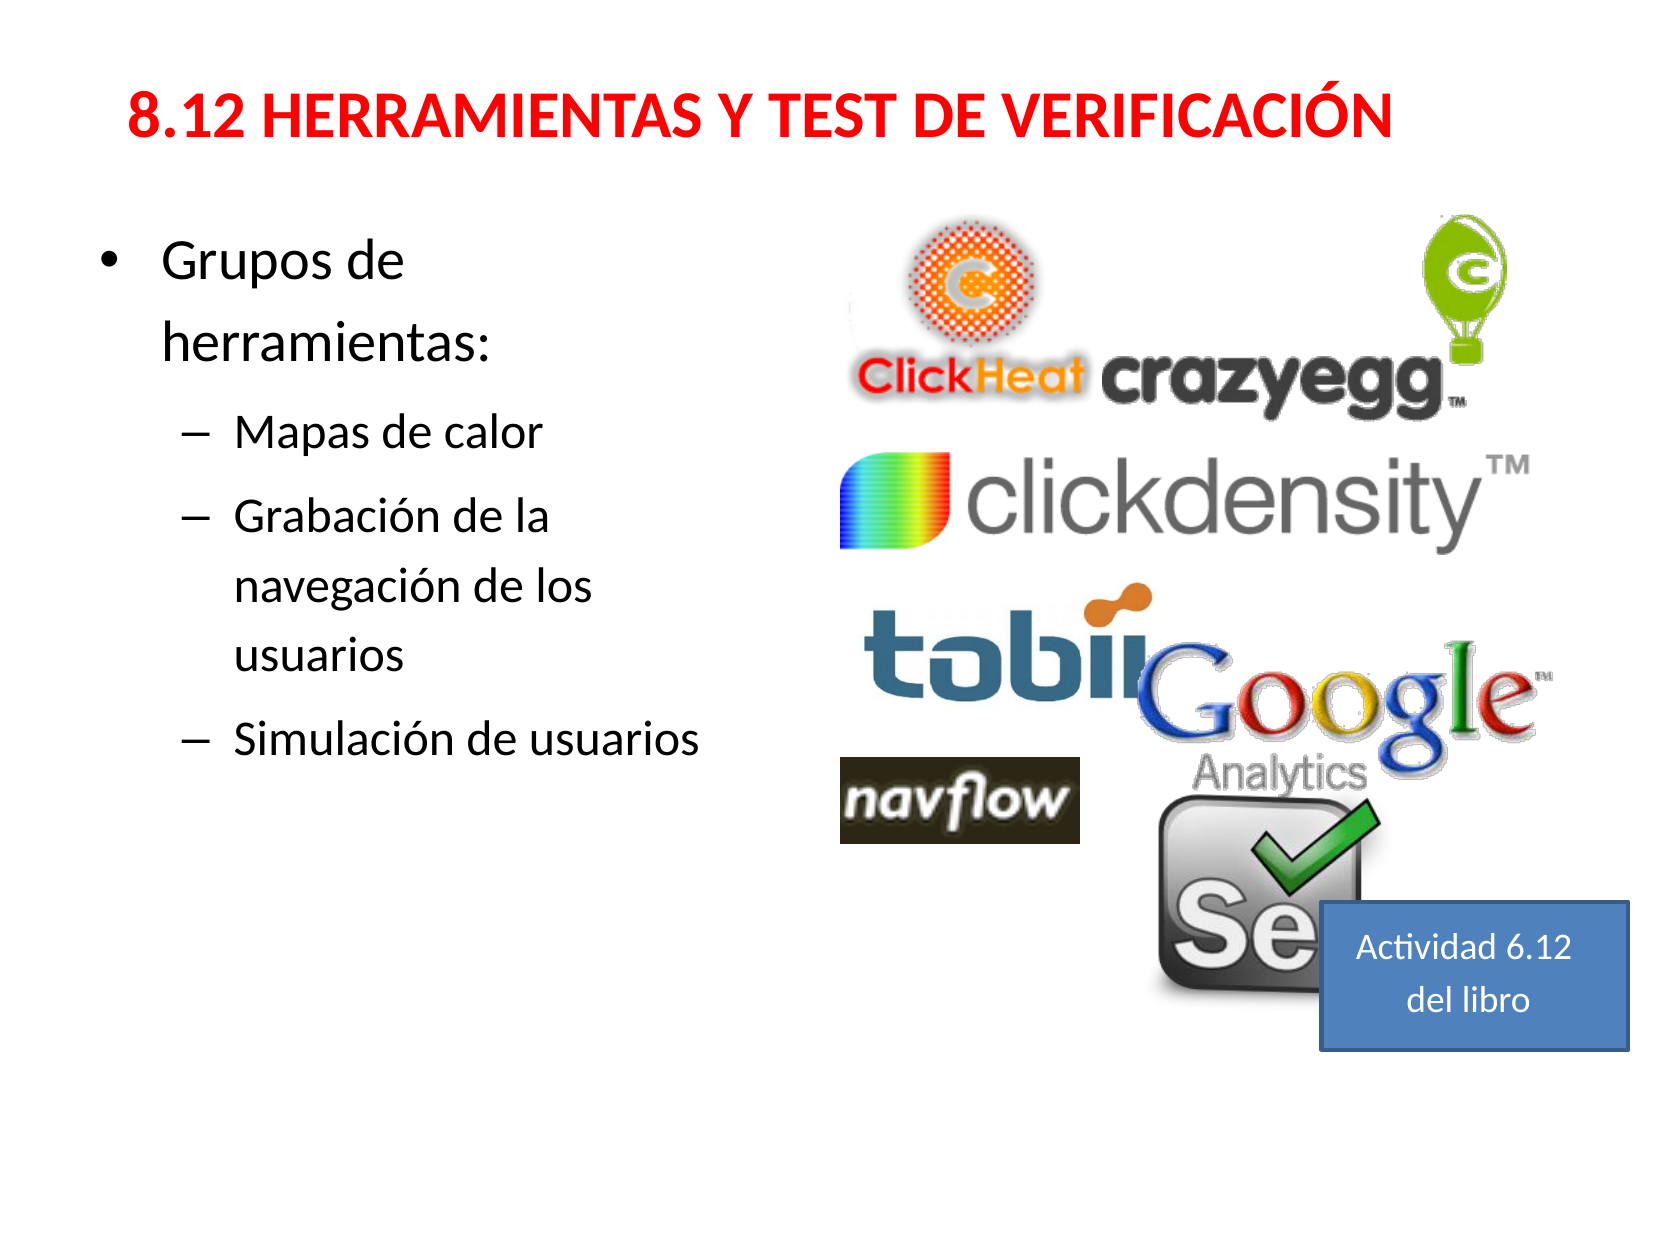

8.12 HERRAMIENTAS Y TEST DE VERIFICACIÓN
•
Grupos de
herramientas:
–
Mapas de calor
–
Grabación de la
navegación de los
usuarios
–
Simulación de usuarios
Actividad 6.12
del libro